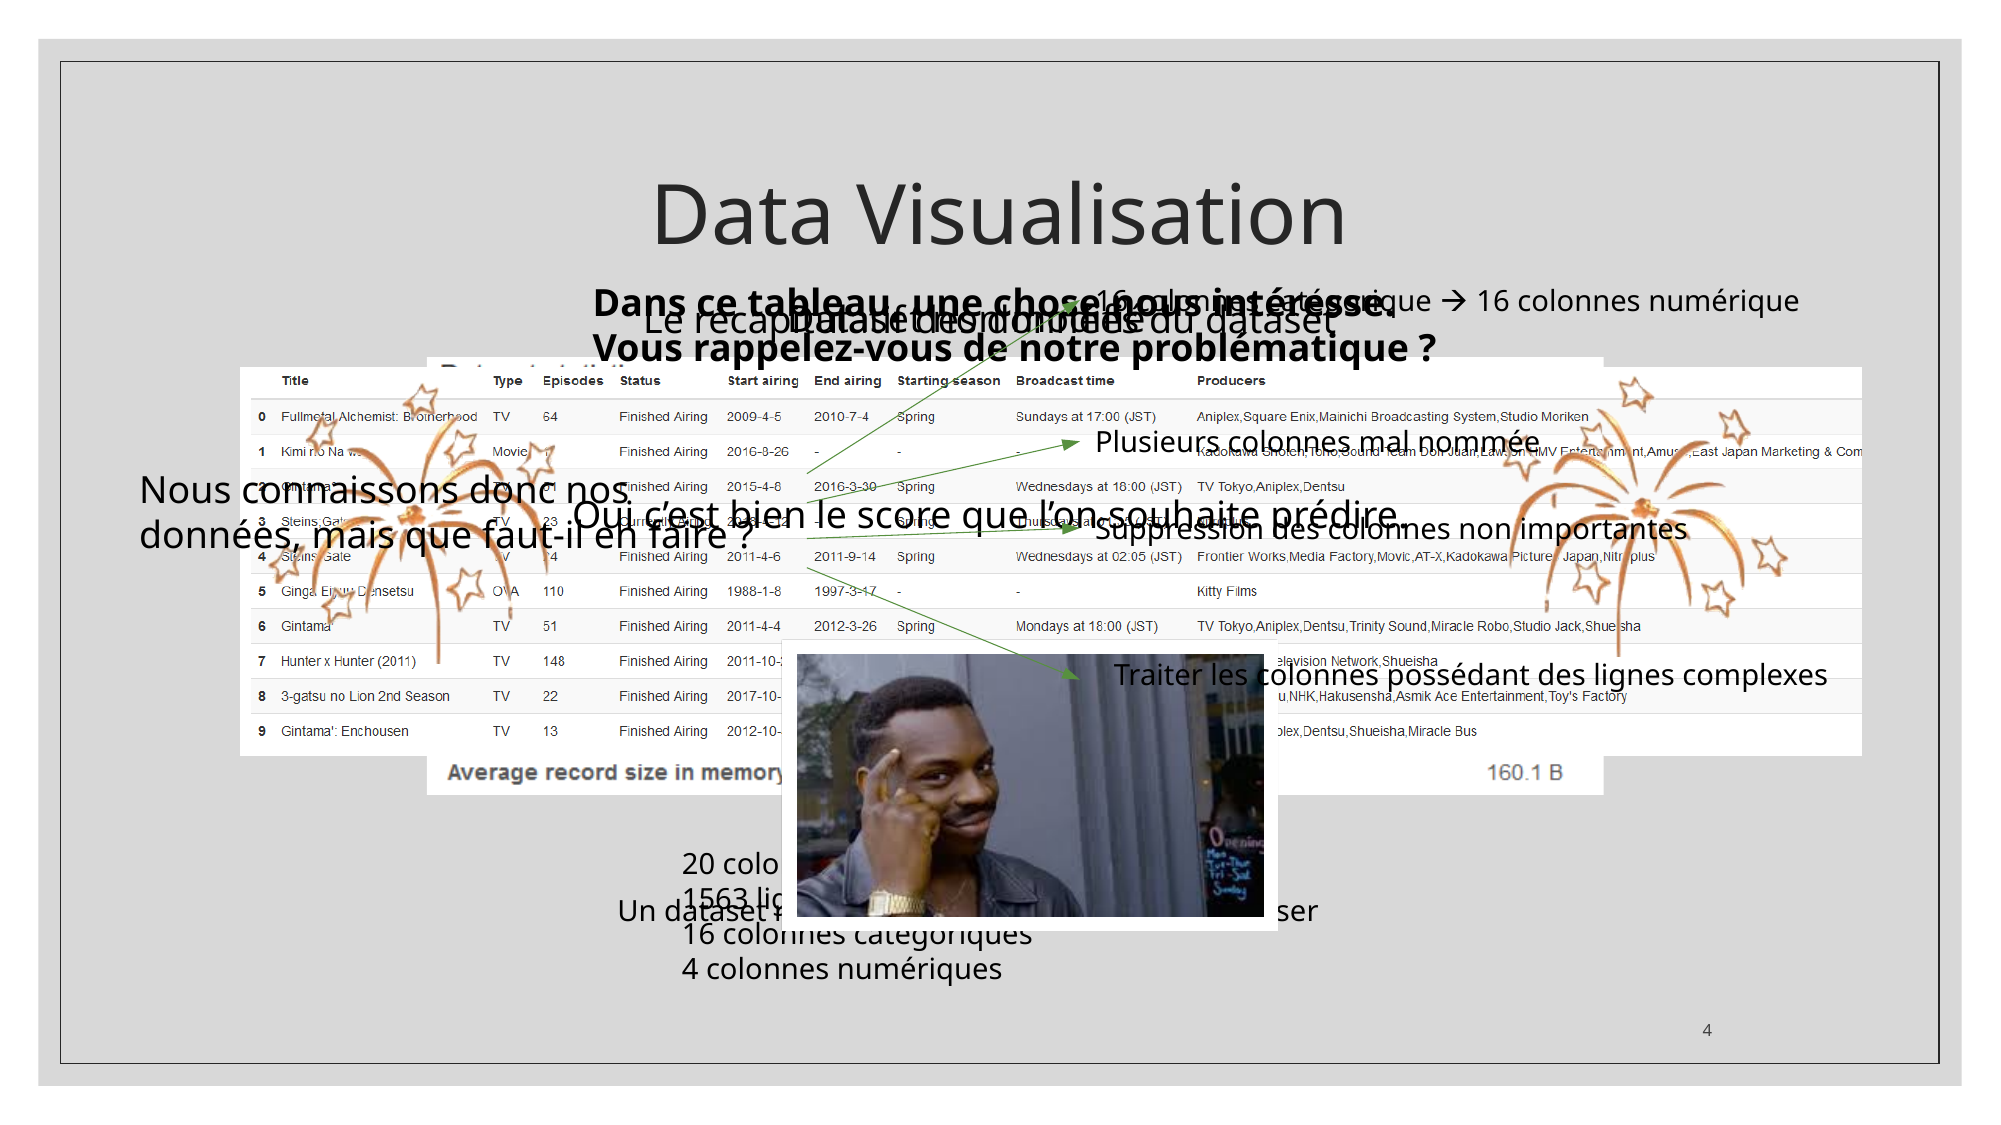

# Data Visualisation
Dans ce tableau, une chose nous intéresse.
Vous rappelez-vous de notre problématique ?
16 colonnes catégorique  16 colonnes numérique
Nous connaissons donc nos données, mais que faut-il en faire ?
Dataset non modifié
Le récapitulatif des données du dataset
Oui c’est bien le score que l’on souhaite prédire.
Plusieurs colonnes mal nommée
Suppression des colonnes non importantes
Traiter les colonnes possédant des lignes complexes
20 colonnes différentes
1563 lignes
16 colonnes catégoriques
4 colonnes numériques
Un dataset rempli d’informations qu’il faut analyser